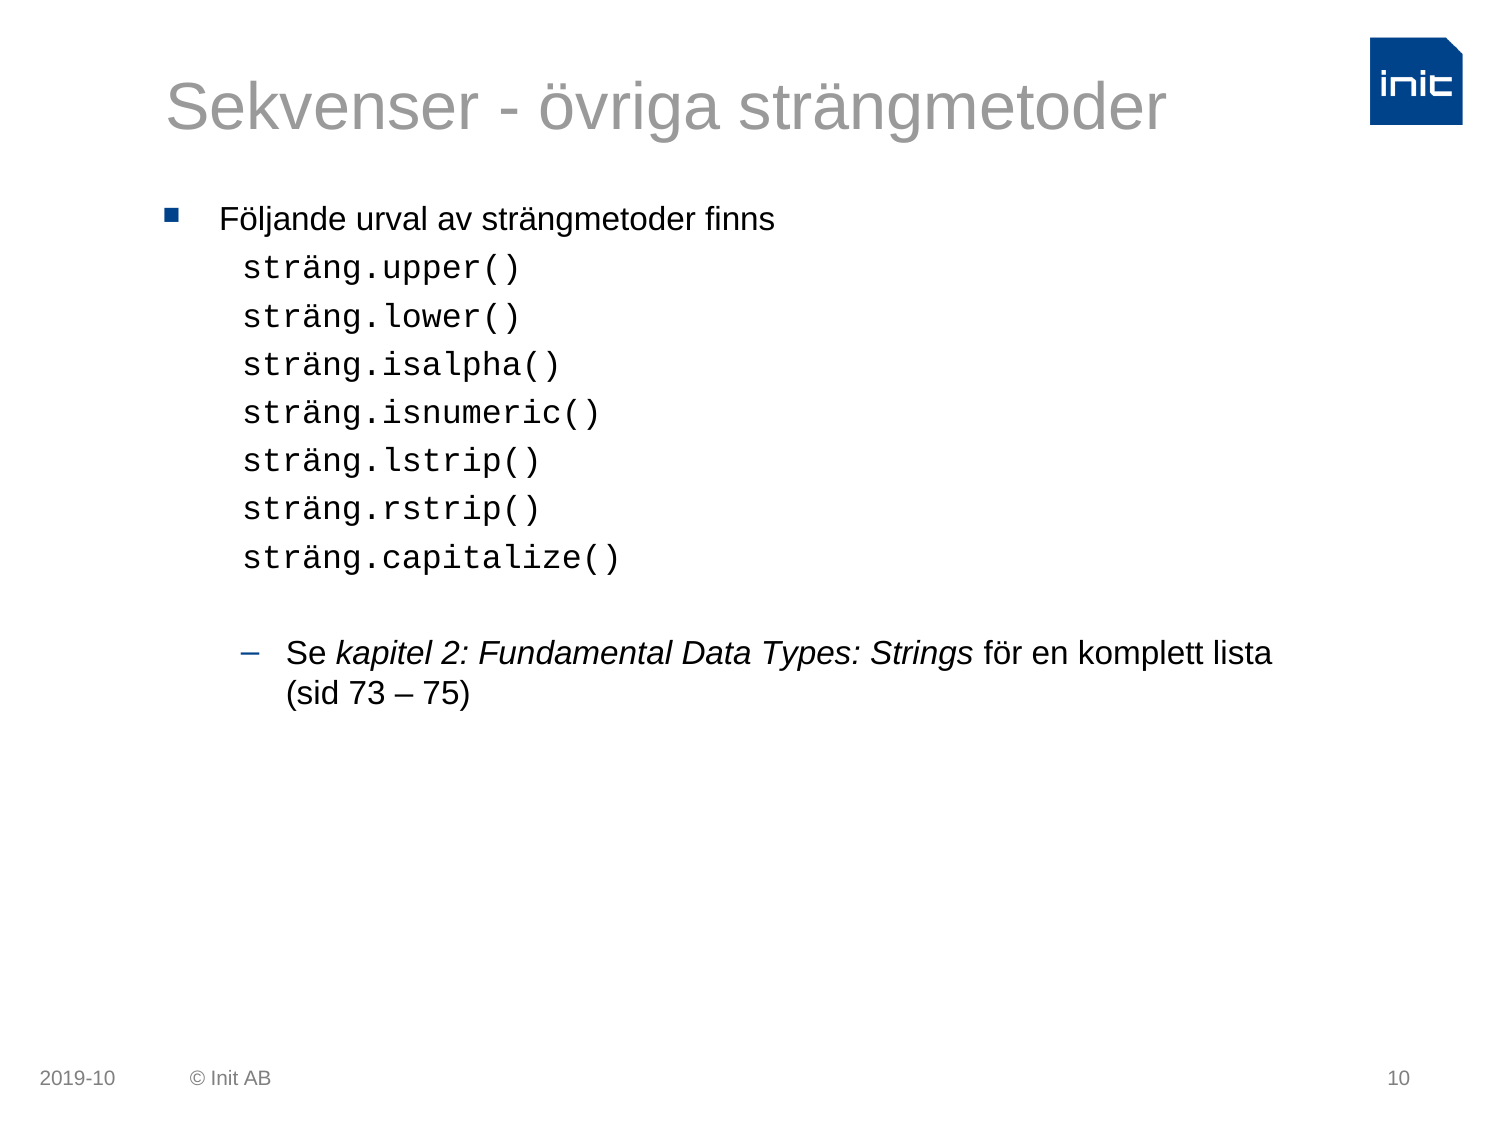

Sekvenser - övriga strängmetoder
Följande urval av strängmetoder finns
sträng.upper()
sträng.lower()
sträng.isalpha()
sträng.isnumeric()
sträng.lstrip()
sträng.rstrip()
sträng.capitalize()
Se kapitel 2: Fundamental Data Types: Strings för en komplett lista (sid 73 – 75)
2019-10
© Init AB